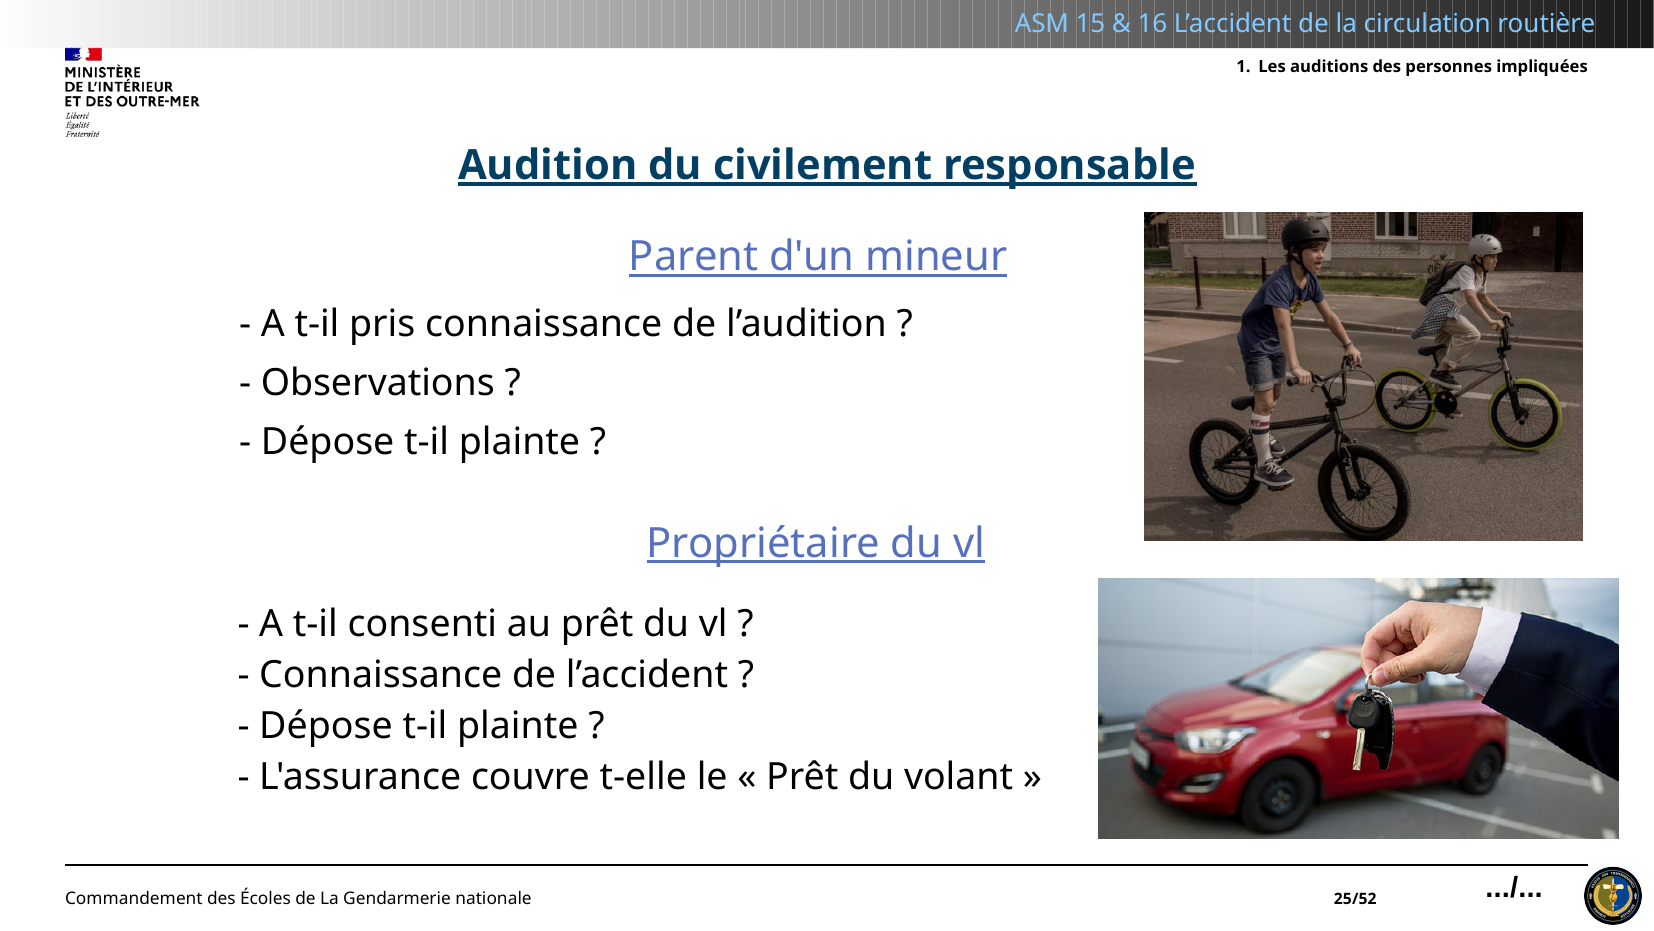

# LES AUDITIONS DES PERSONNES IMPLIQUÉES
 Audition du civilement responsable
Parent d'un mineur
- A t-il pris connaissance de l’audition ?
- Observations ?
- Dépose t-il plainte ?
Propriétaire du vl
- A t-il consenti au prêt du vl ?
- Connaissance de l’accident ?
- Dépose t-il plainte ?
- L'assurance couvre t-elle le « Prêt du volant »
.../...